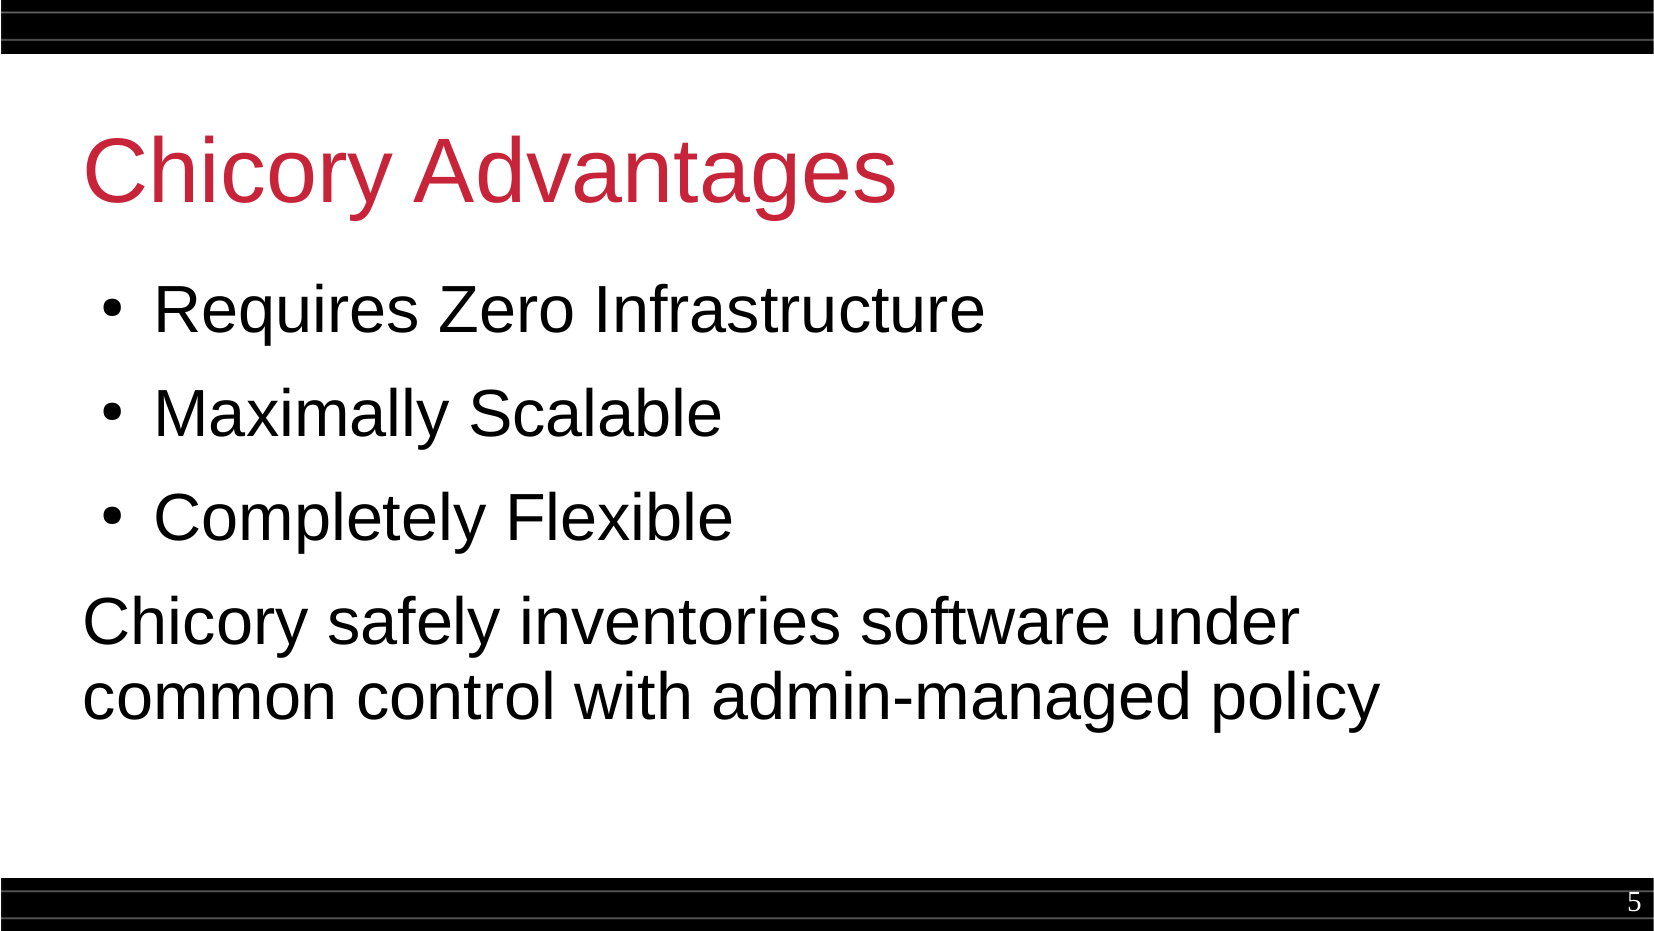

# Chicory Advantages
Requires Zero Infrastructure
Maximally Scalable
Completely Flexible
Chicory safely inventories software under common control with admin-managed policy